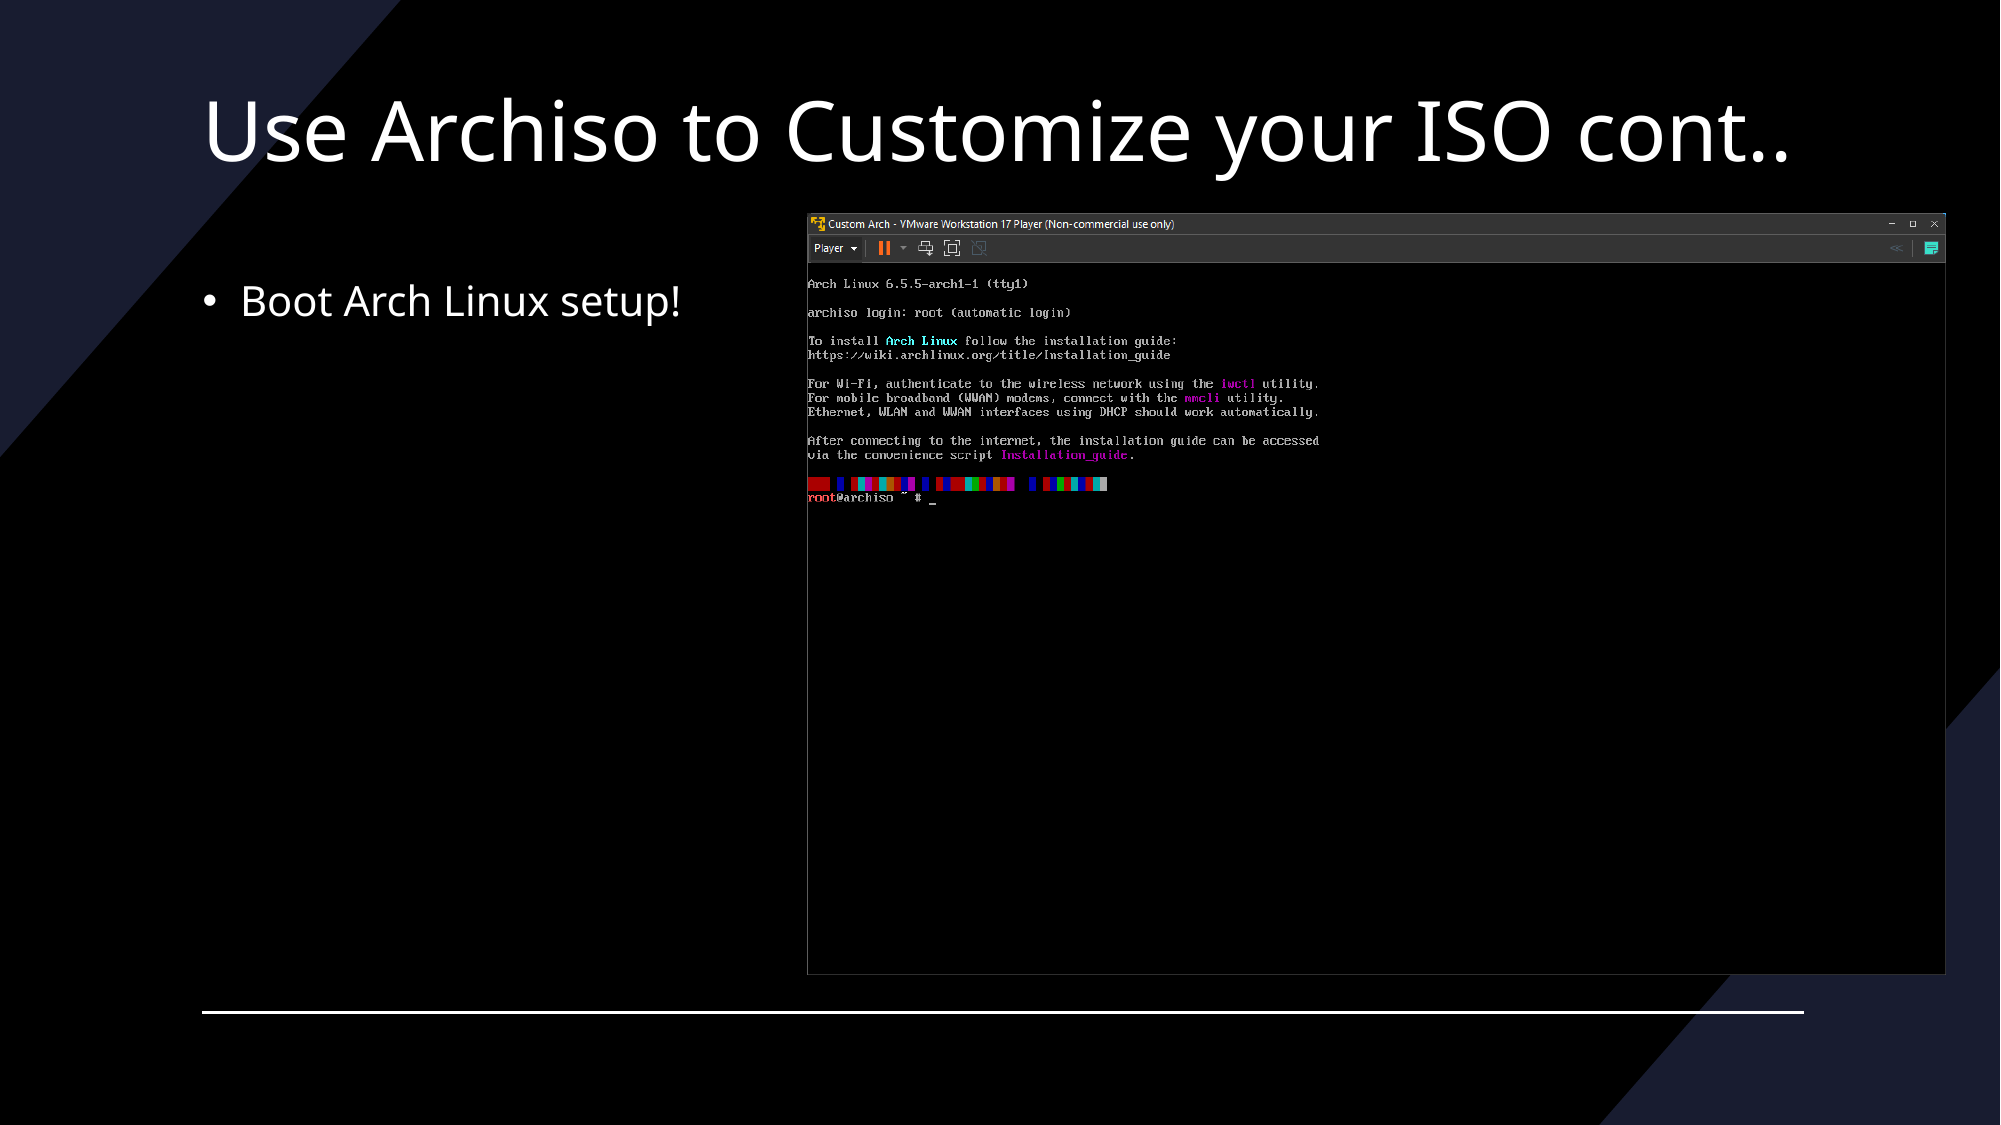

# Use Archiso to Customize your ISO cont..
Boot Arch Linux setup!